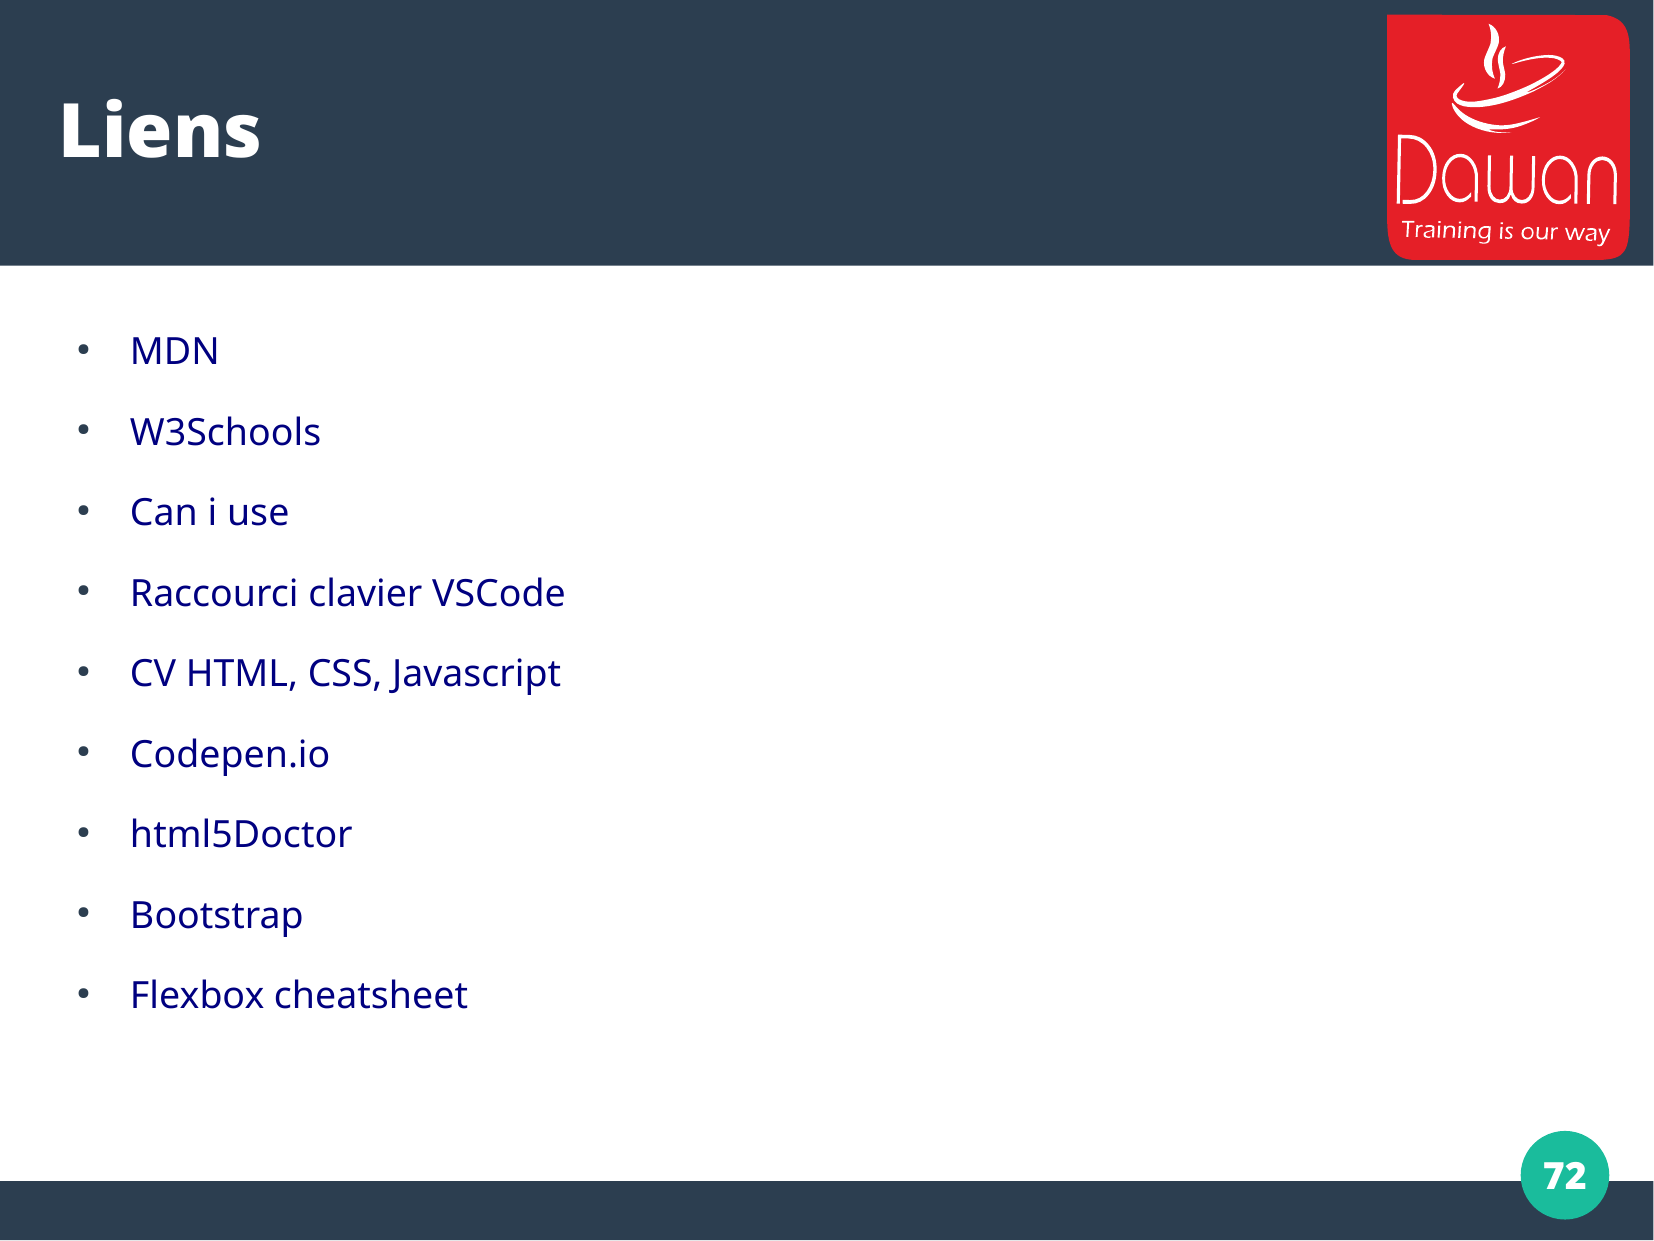

# Liens
MDN
W3Schools
Can i use
Raccourci clavier VSCode
CV HTML, CSS, Javascript
Codepen.io
html5Doctor
Bootstrap
Flexbox cheatsheet
72